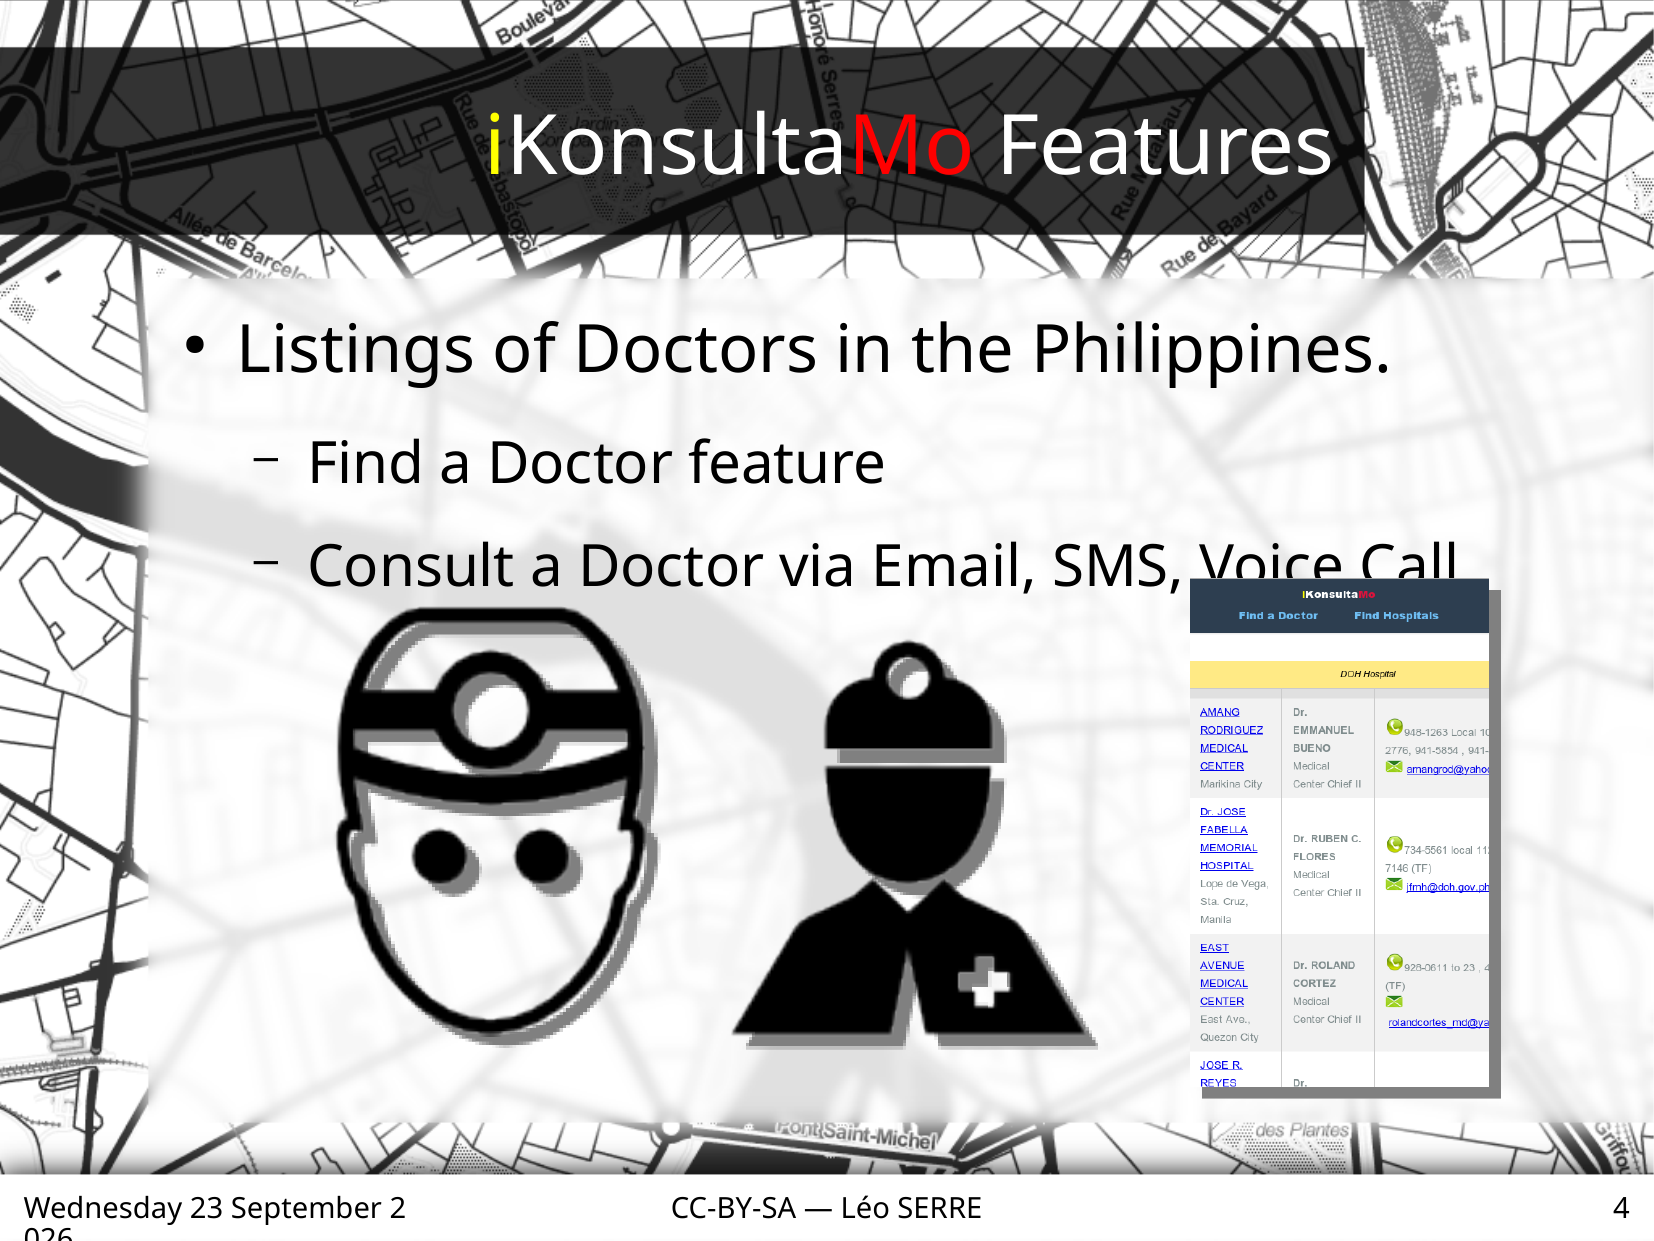

# iKonsultaMo Features
Listings of Doctors in the Philippines.
Find a Doctor feature
Consult a Doctor via Email, SMS, Voice Call
CC-BY-SA — Léo SERRE
4